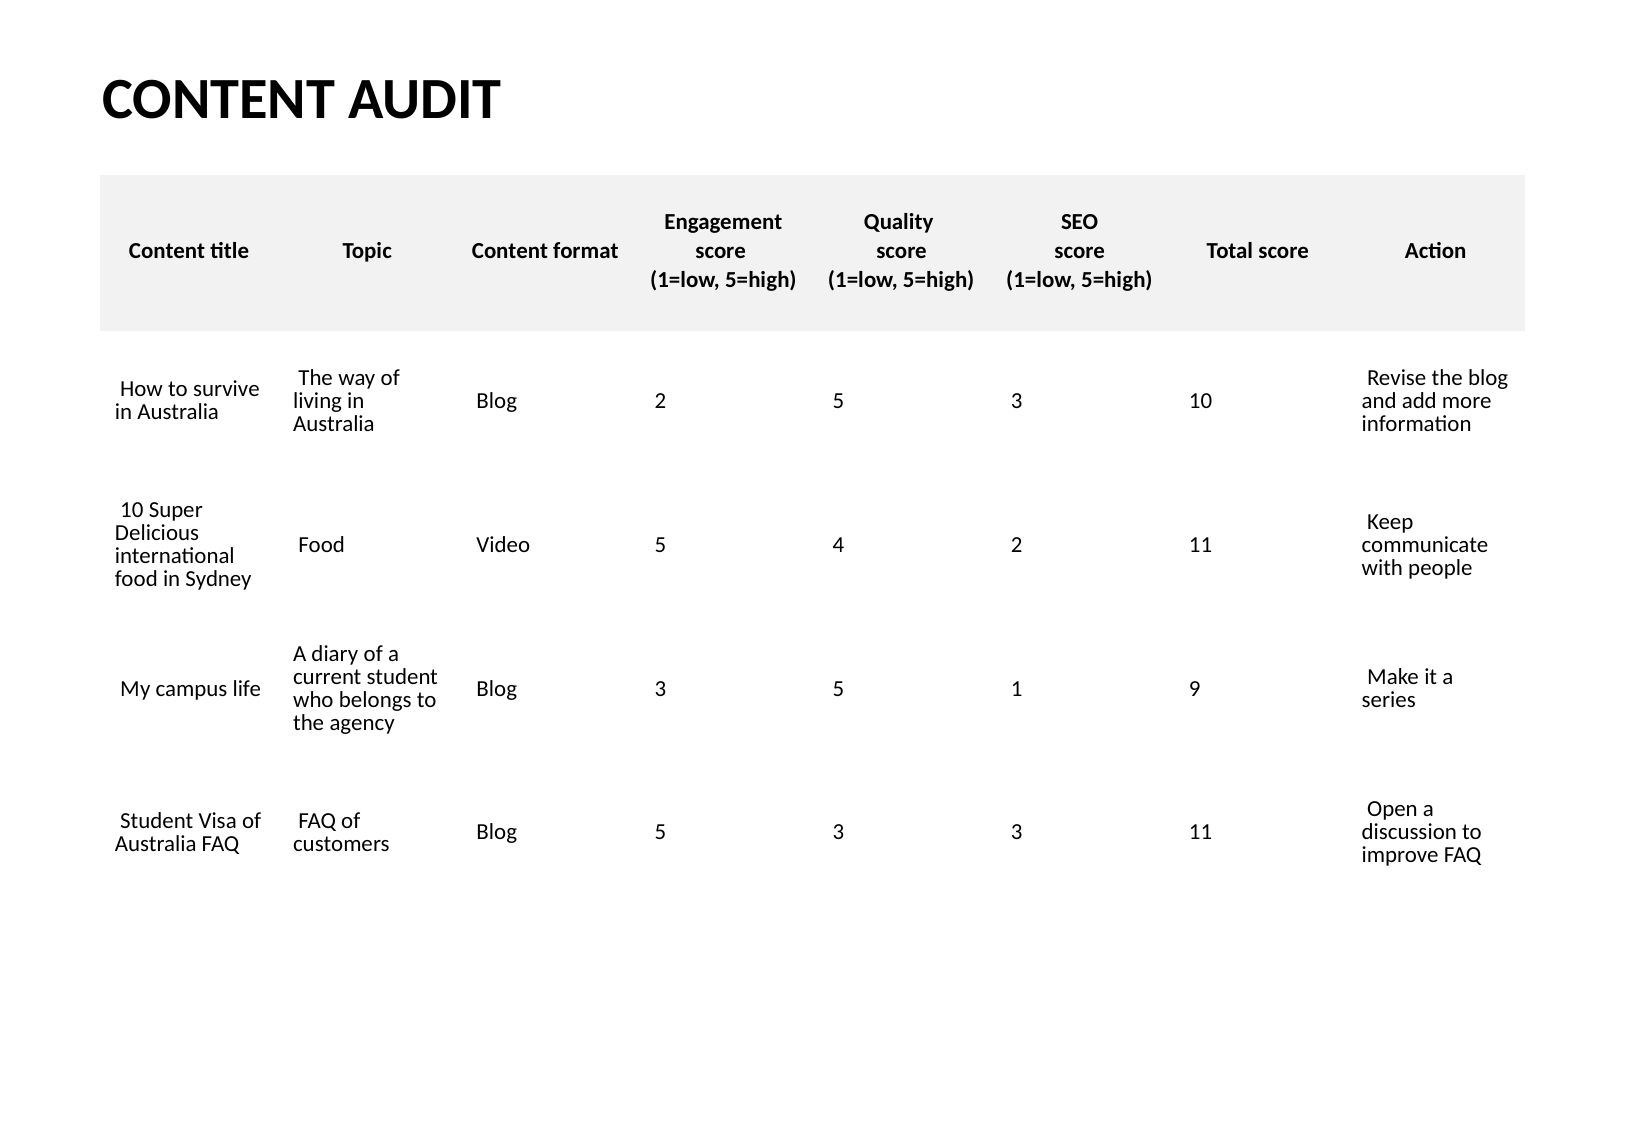

CONTENT AUDIT
| Content title | Topic | Content format | Engagement score (1=low, 5=high) | Quality score (1=low, 5=high) | SEO score (1=low, 5=high) | Total score | Action |
| --- | --- | --- | --- | --- | --- | --- | --- |
| How to survive in Australia | The way of living in Australia | Blog | 2 | 5 | 3 | 10 | Revise the blog and add more information |
| 10 Super Delicious international food in Sydney | Food | Video | 5 | 4 | 2 | 11 | Keep communicate with people |
| My campus life | A diary of a current student who belongs to the agency | Blog | 3 | 5 | 1 | 9 | Make it a series |
| Student Visa of Australia FAQ | FAQ of customers | Blog | 5 | 3 | 3 | 11 | Open a discussion to improve FAQ |
| | | | | | | | |